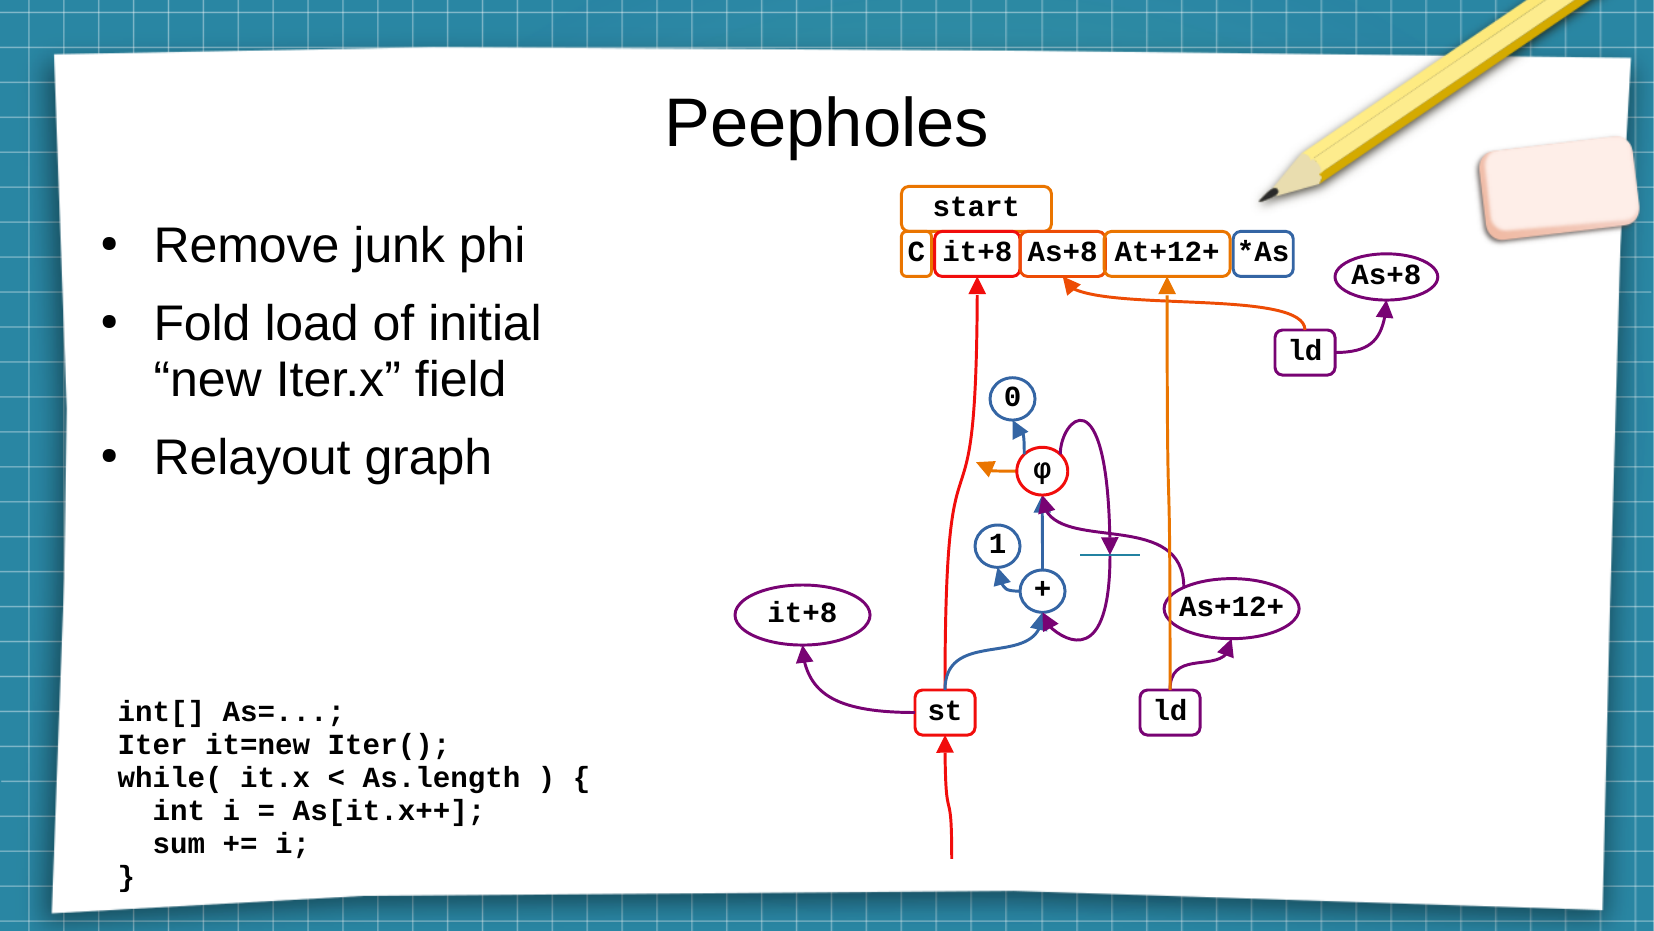

Peepholes
start
# Remove junk phi
Fold load of initial
“new Iter.x” field
Relayout graph
C
it+8
At+12+
*As
As+8
As+8
ld
0
φ
1
+
As+12+
it+8
int[] As=...;
Iter it=new Iter();
while( it.x < As.length ) {
 int i = As[it.x++];
 sum += i;
}
st
ld